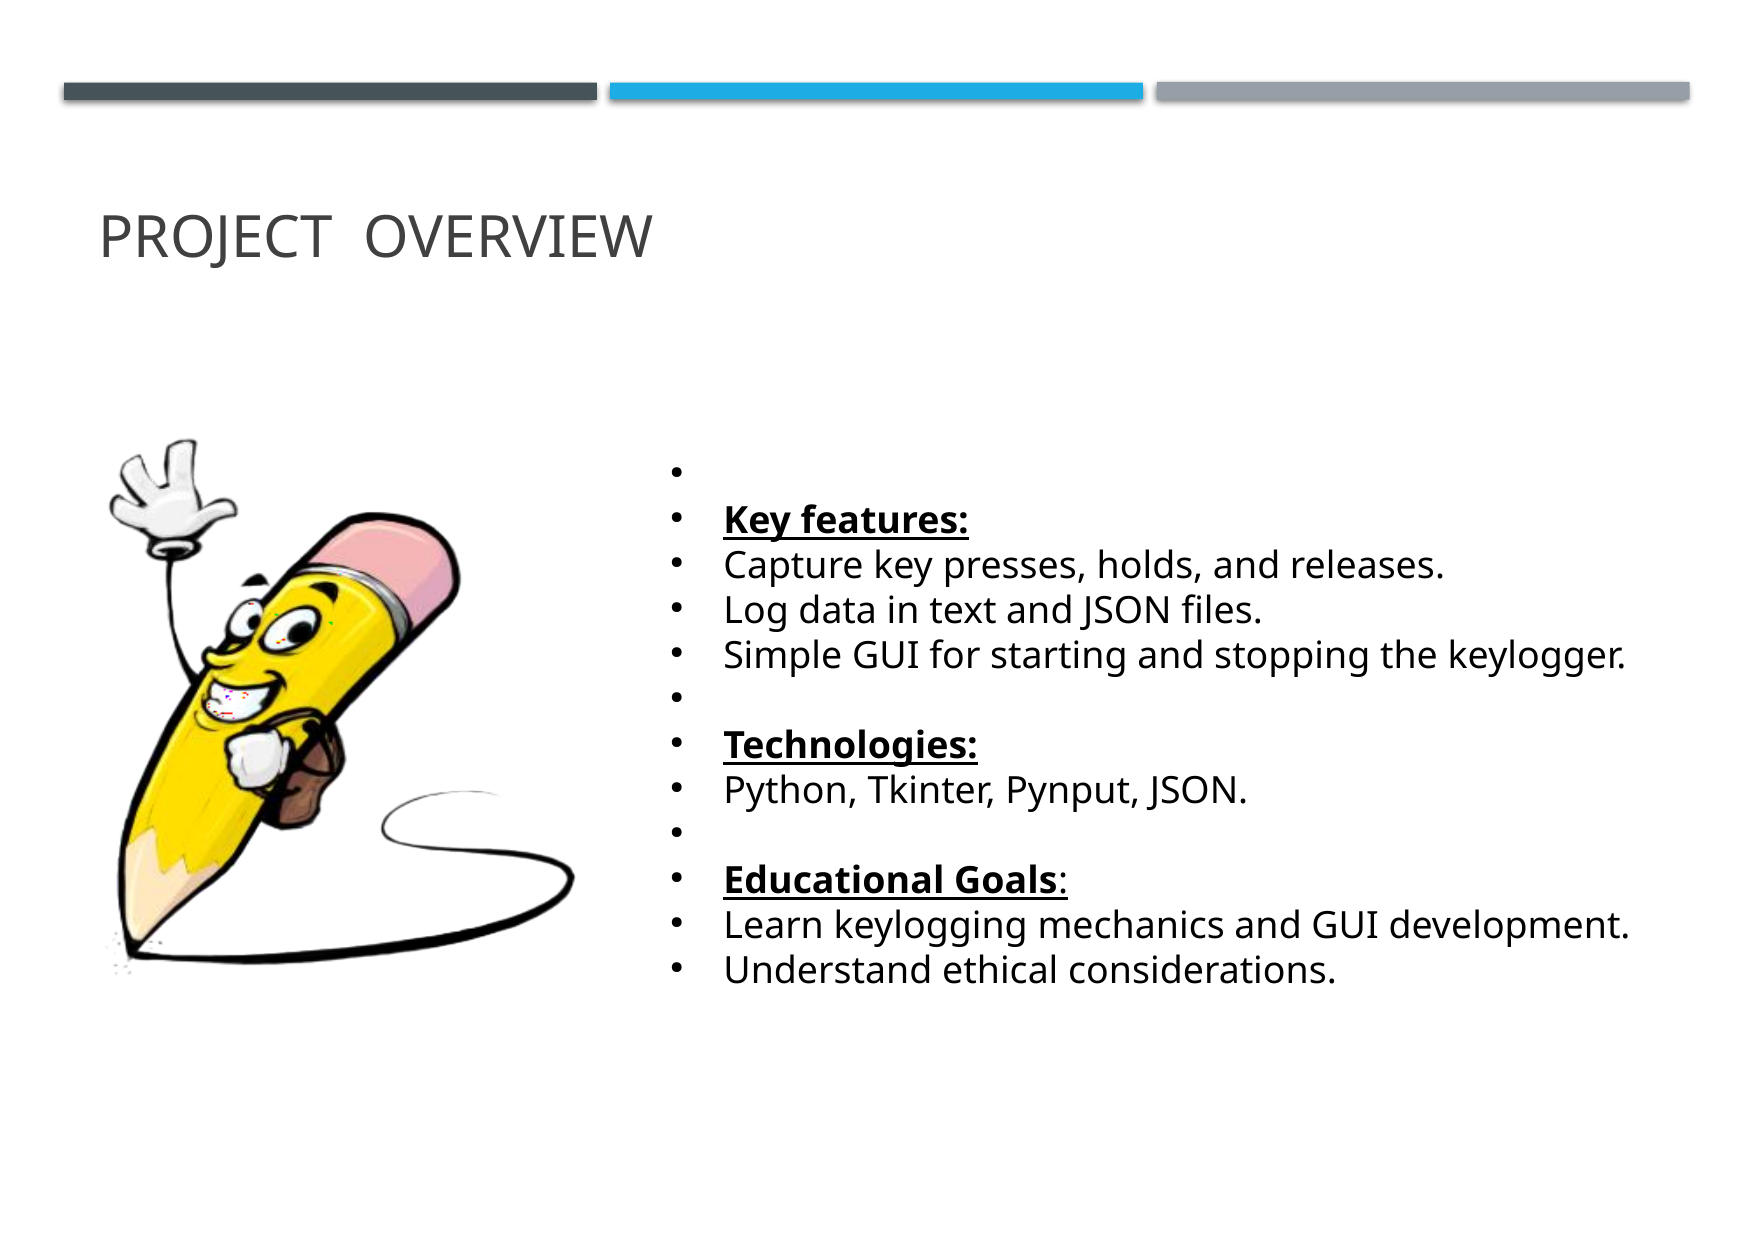

# PROJECT OVERVIEW
Key features:
Capture key presses, holds, and releases.
Log data in text and JSON files.
Simple GUI for starting and stopping the keylogger.
Technologies:
Python, Tkinter, Pynput, JSON.
Educational Goals:
Learn keylogging mechanics and GUI development.
Understand ethical considerations.